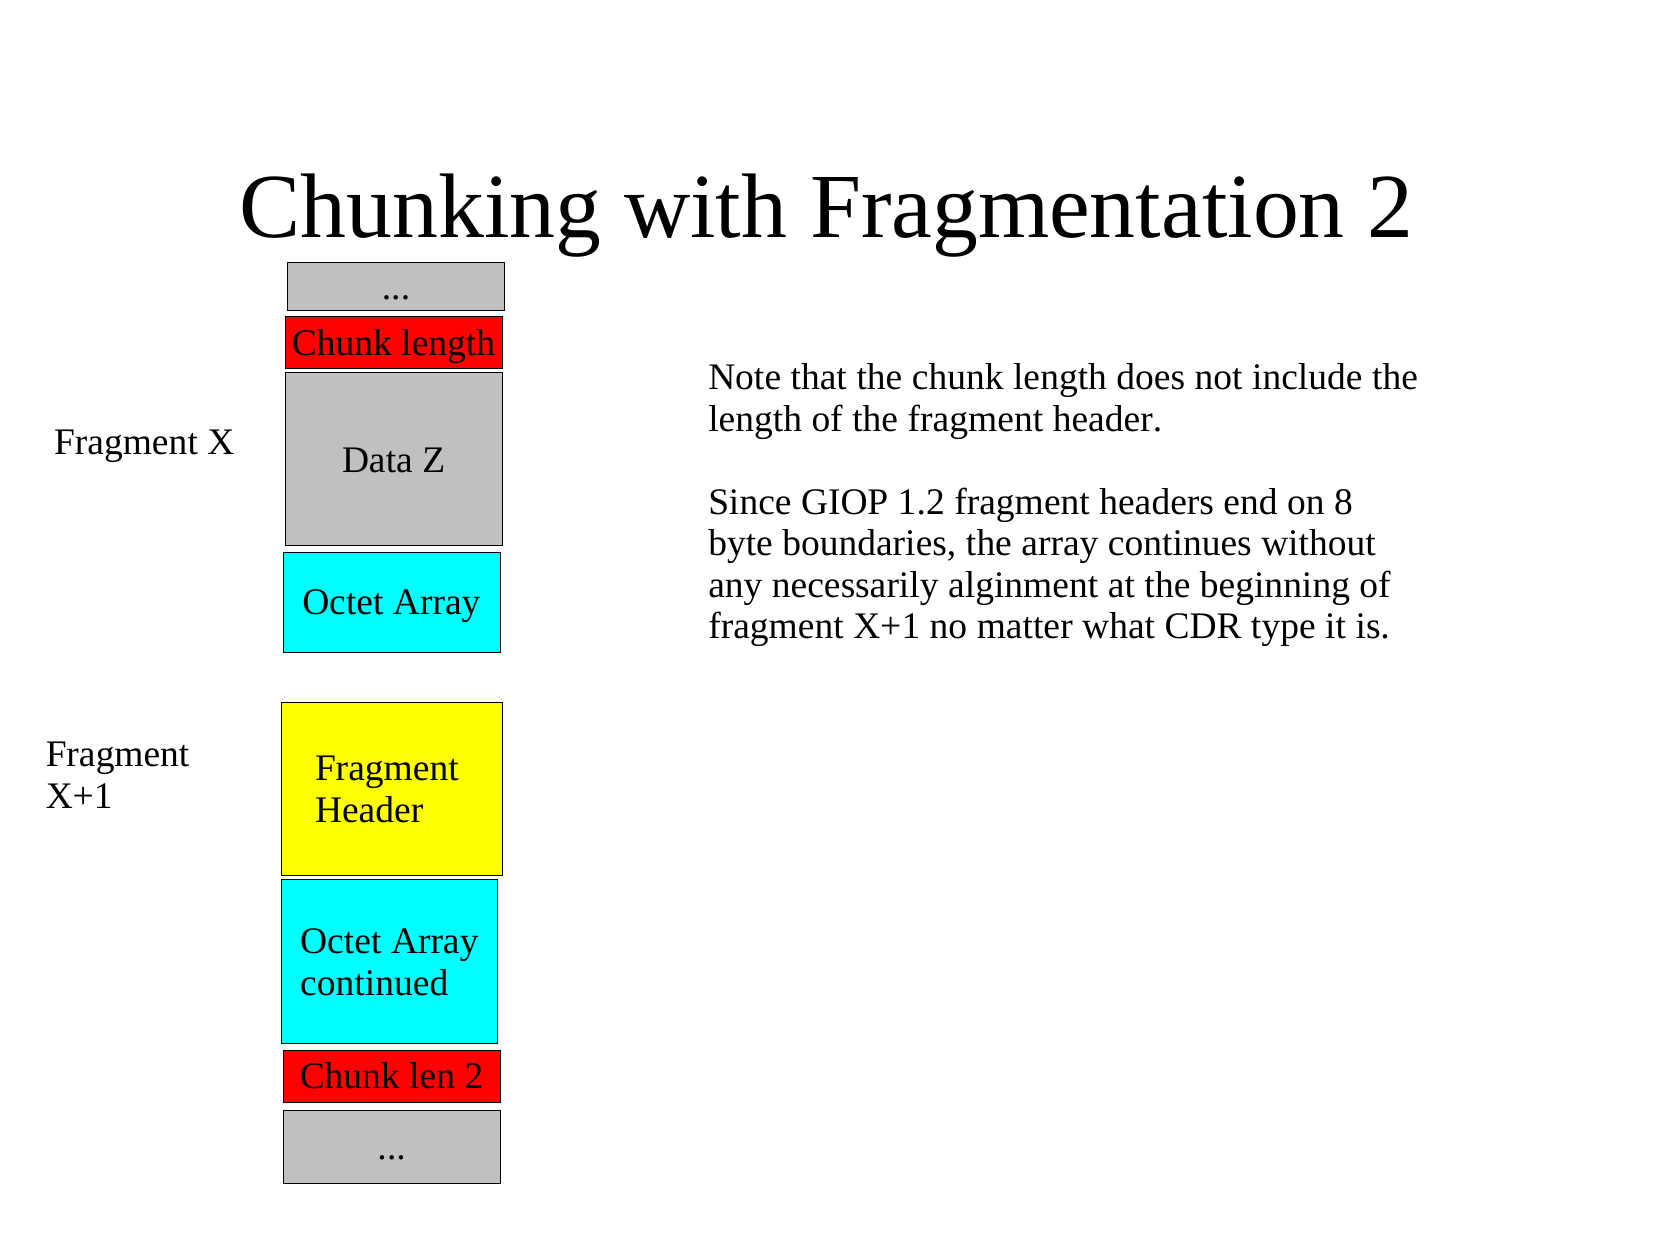

# Chunking with Fragmentation 2
...
Chunk length
Note that the chunk length does not include the length of the fragment header.
Since GIOP 1.2 fragment headers end on 8 byte boundaries, the array continues without any necessarily alginment at the beginning of fragment X+1 no matter what CDR type it is.
Data Z
Fragment X
Octet Array
Fragment
Header
Fragment X+1
Octet Array
continued
Chunk len 2
...